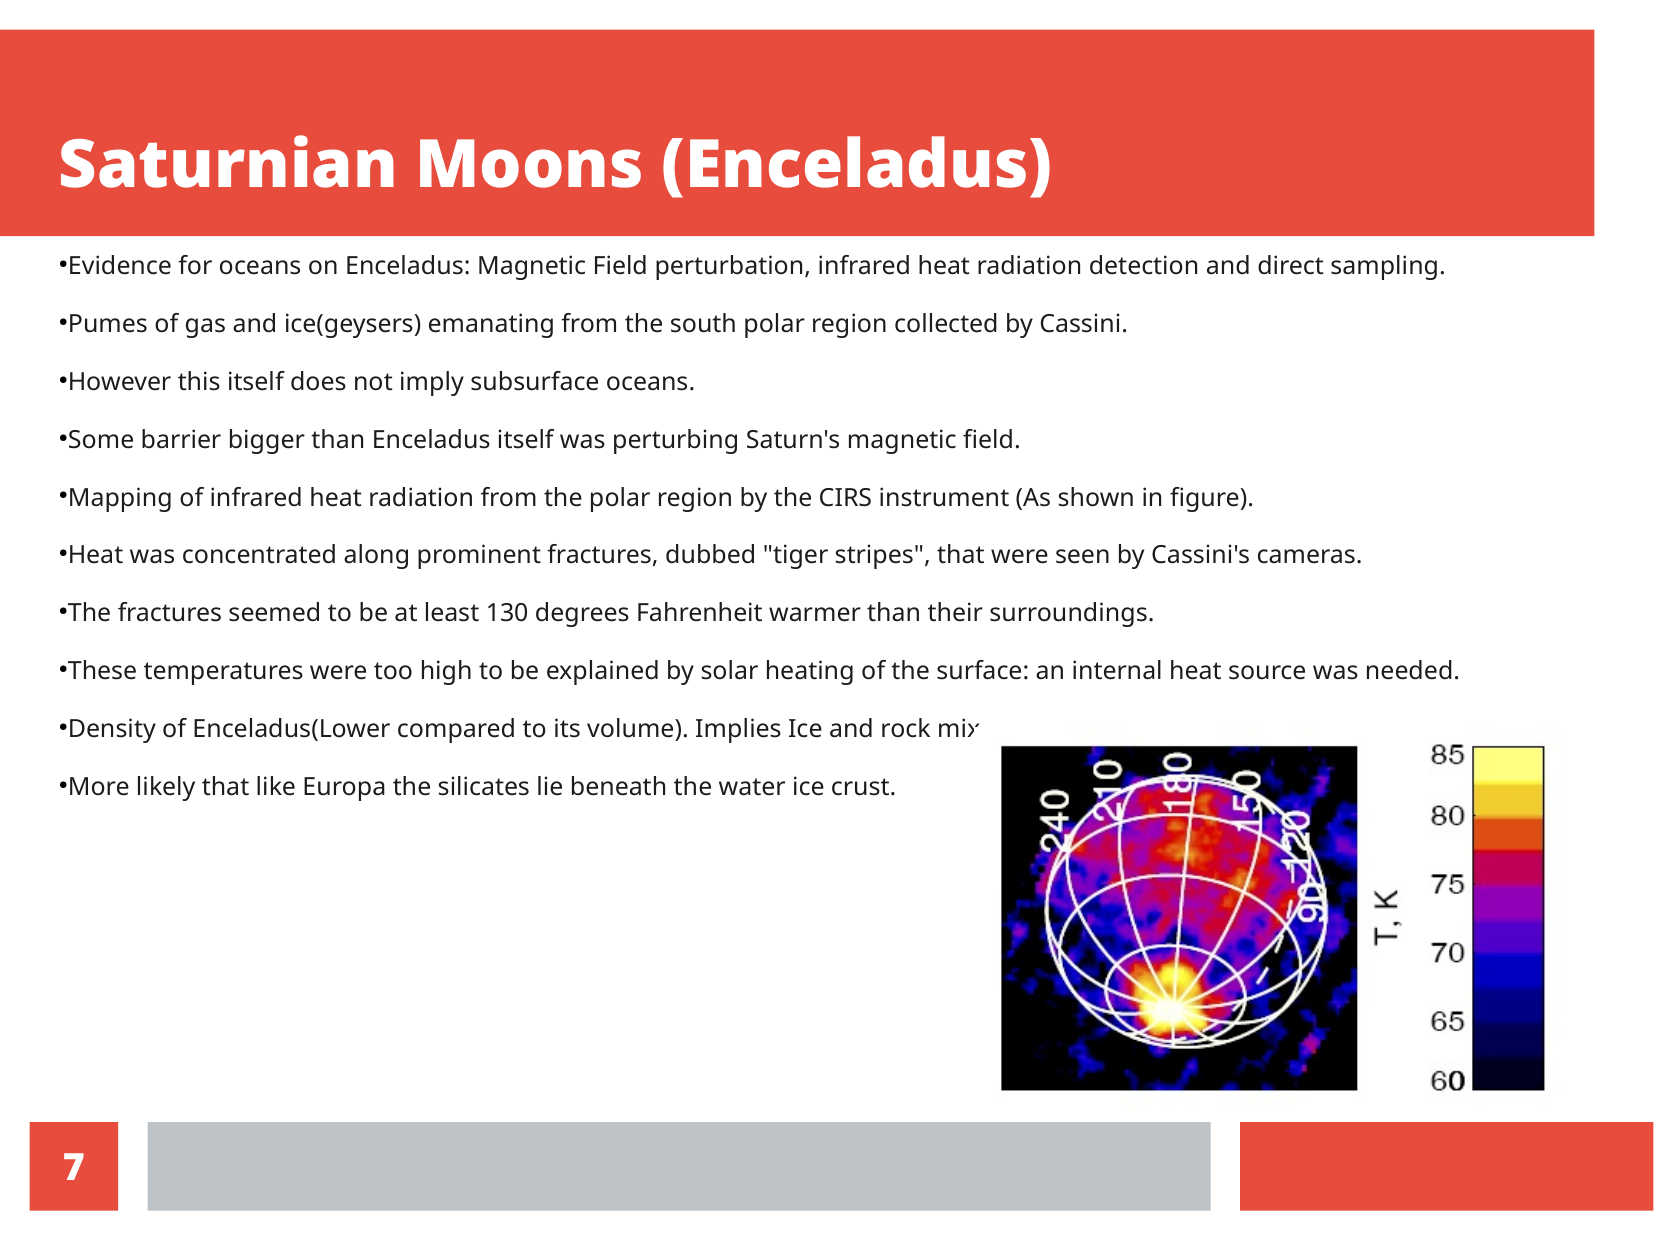

# Saturnian Moons (Enceladus)
Evidence for oceans on Enceladus: Magnetic Field perturbation, infrared heat radiation detection and direct sampling.
Pumes of gas and ice(geysers) emanating from the south polar region collected by Cassini.
However this itself does not imply subsurface oceans.
Some barrier bigger than Enceladus itself was perturbing Saturn's magnetic field.
Mapping of infrared heat radiation from the polar region by the CIRS instrument (As shown in figure).
Heat was concentrated along prominent fractures, dubbed "tiger stripes", that were seen by Cassini's cameras.
The fractures seemed to be at least 130 degrees Fahrenheit warmer than their surroundings.
These temperatures were too high to be explained by solar heating of the surface: an internal heat source was needed.
Density of Enceladus(Lower compared to its volume). Implies Ice and rock mix.
More likely that like Europa the silicates lie beneath the water ice crust.
7